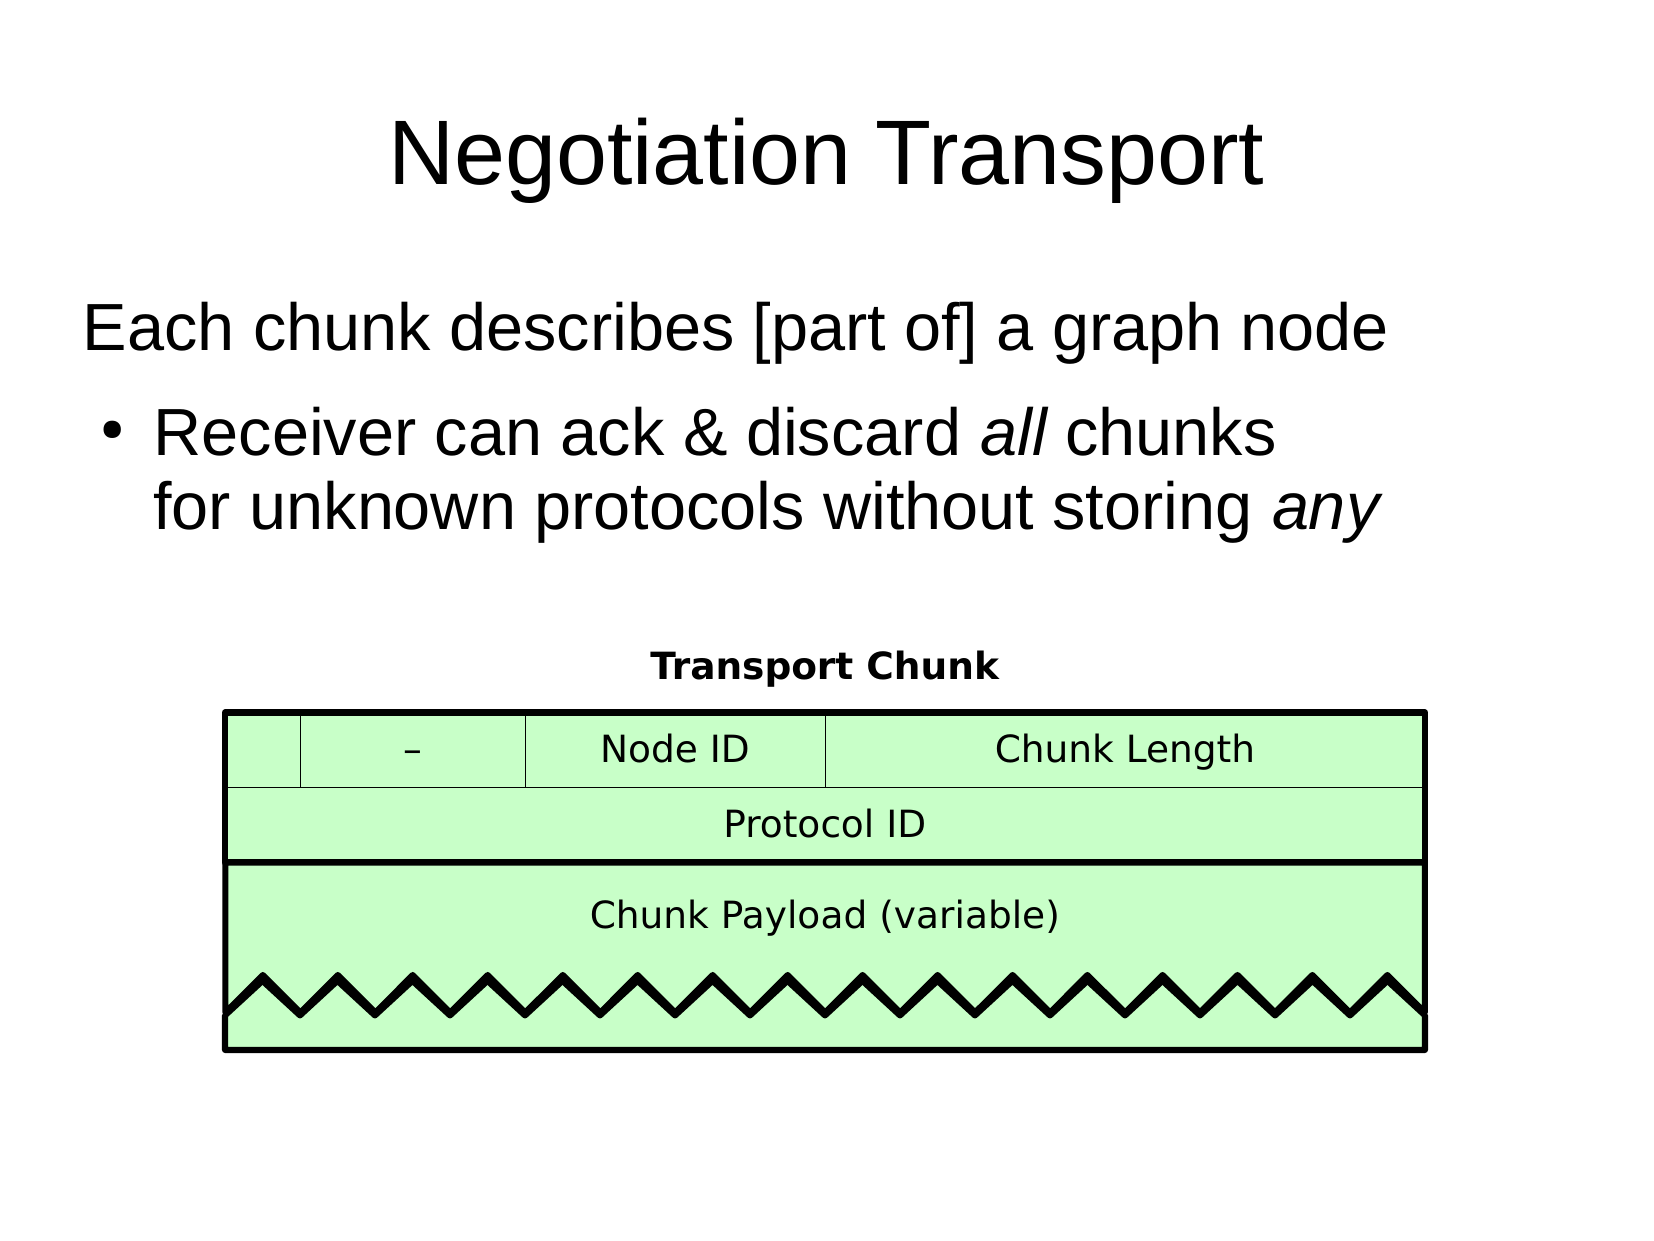

# Negotiation Transport
Each chunk describes [part of] a graph node
Receiver can ack & discard all chunks
for unknown protocols without storing any
Transport Chunk
–
Node ID
Chunk Length
Protocol ID
Chunk Payload (variable)